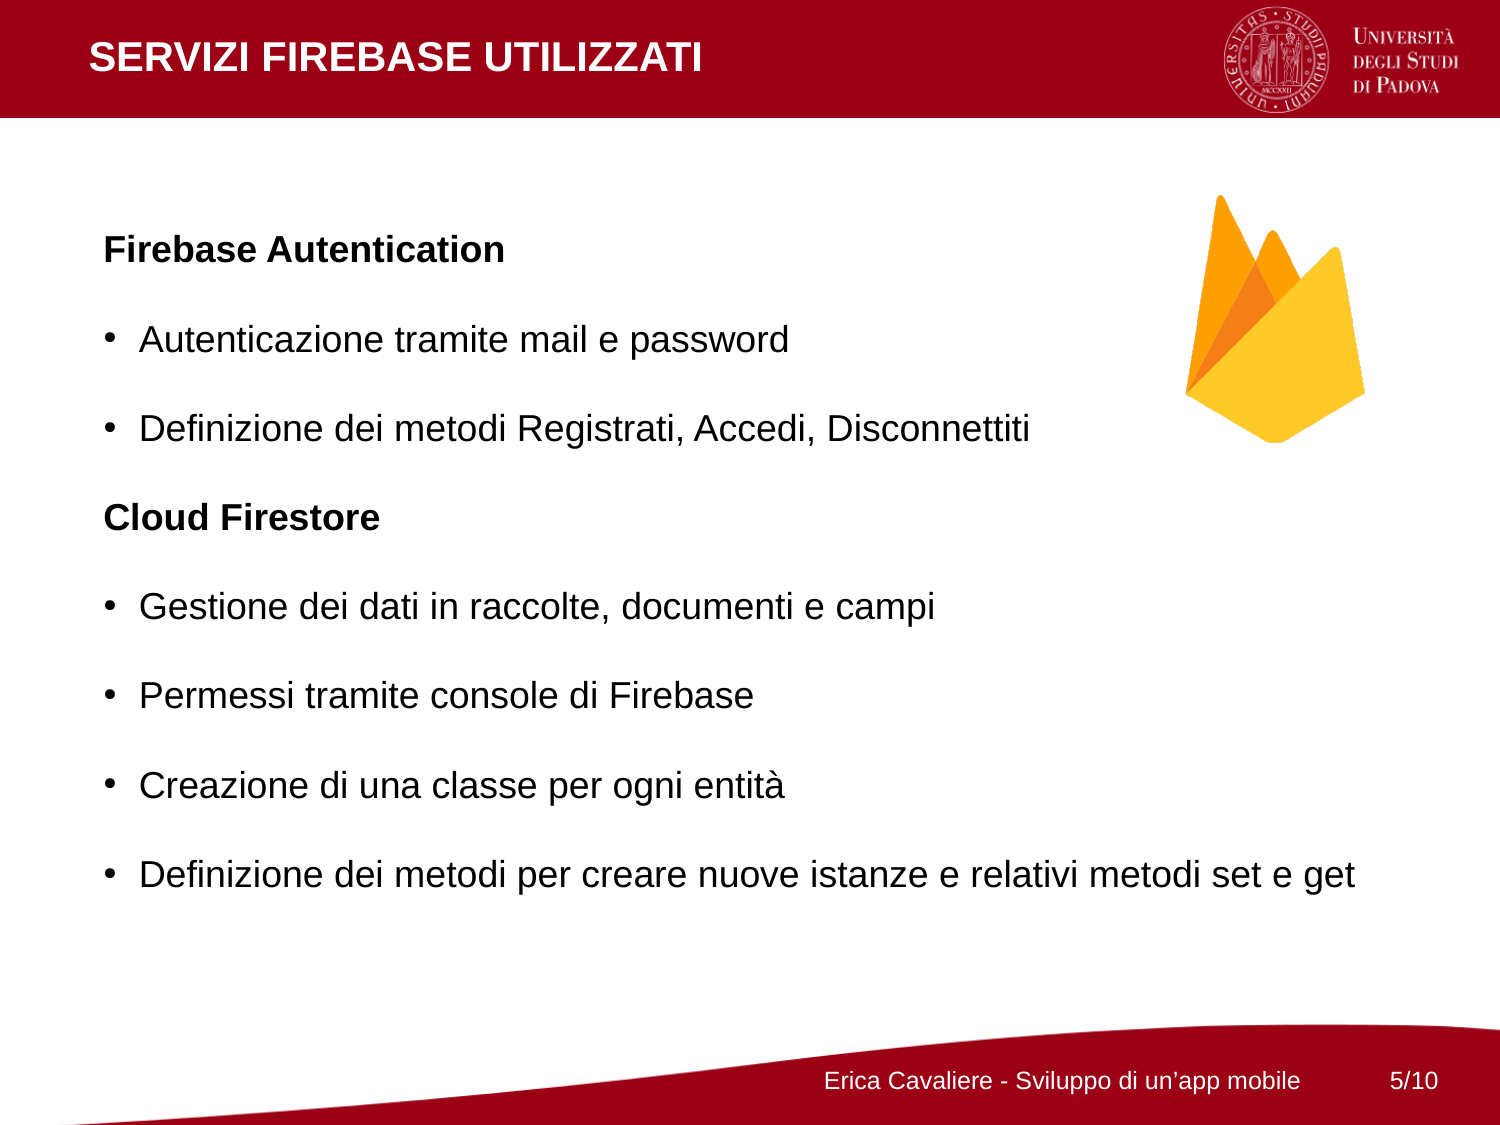

# SERVIZI FIREBASE UTILIZZATI
Firebase Autentication
Autenticazione tramite mail e password
Definizione dei metodi Registrati, Accedi, Disconnettiti
Cloud Firestore
Gestione dei dati in raccolte, documenti e campi
Permessi tramite console di Firebase
Creazione di una classe per ogni entità
Definizione dei metodi per creare nuove istanze e relativi metodi set e get
Erica Cavaliere - Sviluppo di un’app mobile
5/10